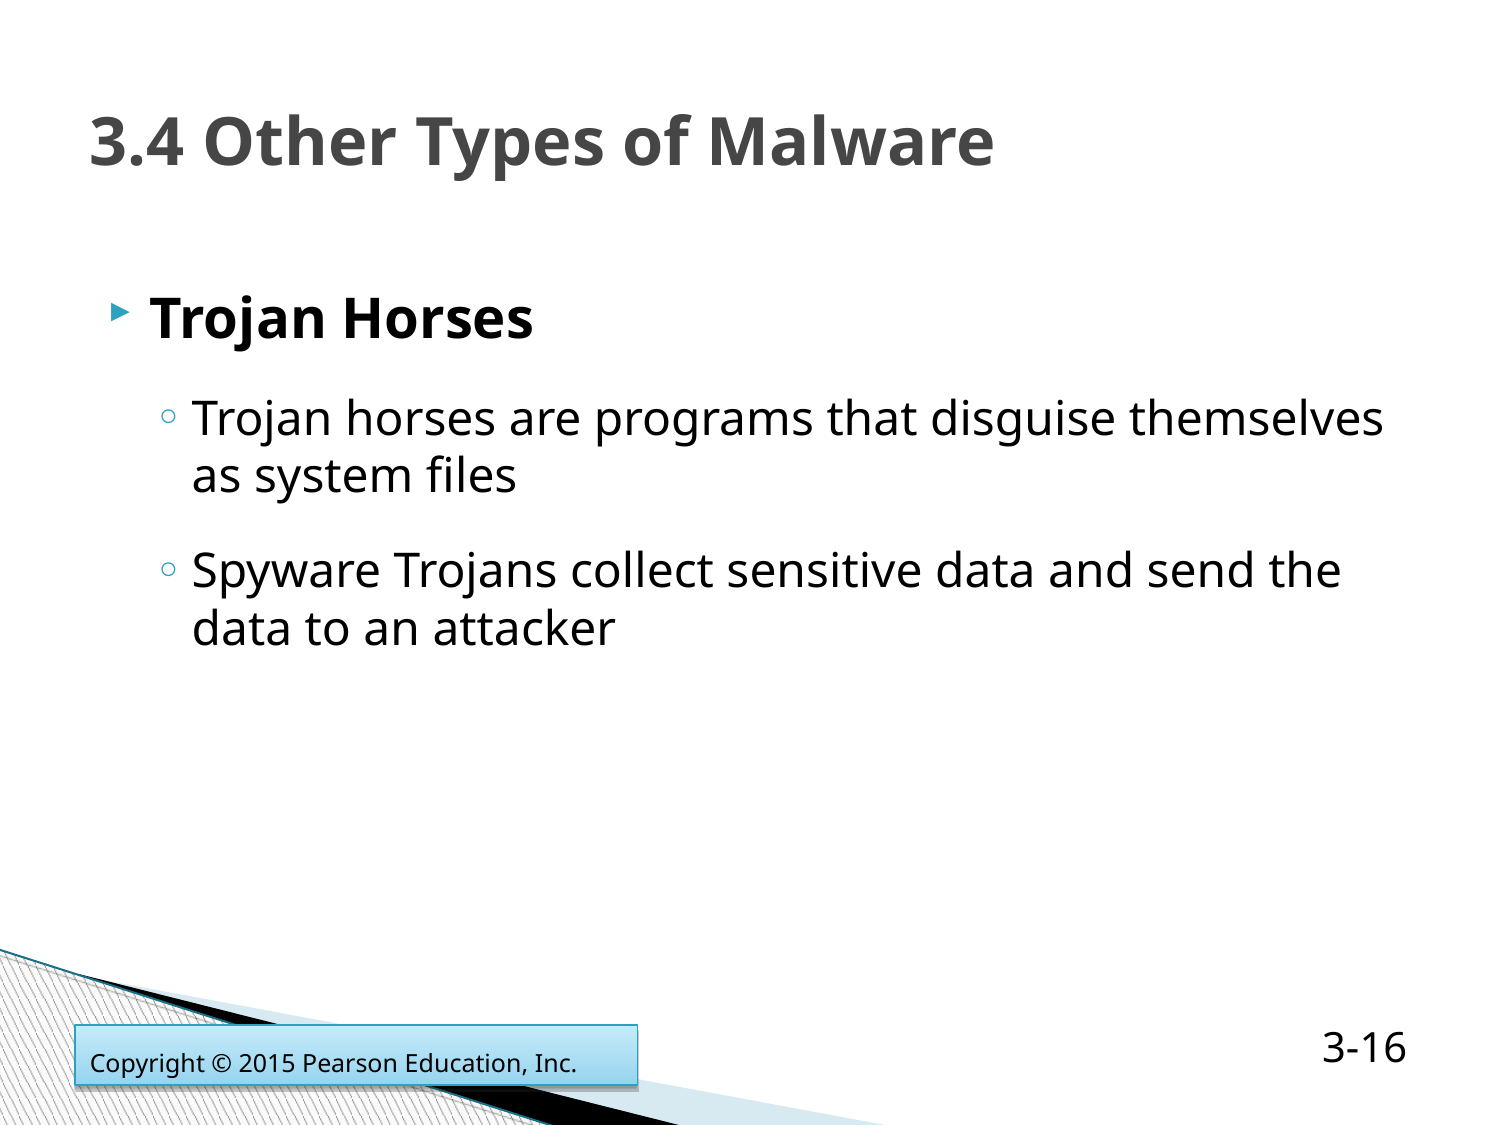

3.4 Other Types of Malware
# Trojan Horses
Trojan horses are programs that disguise themselves as system files
Spyware Trojans collect sensitive data and send the data to an attacker
Copyright © 2015 Pearson Education, Inc.